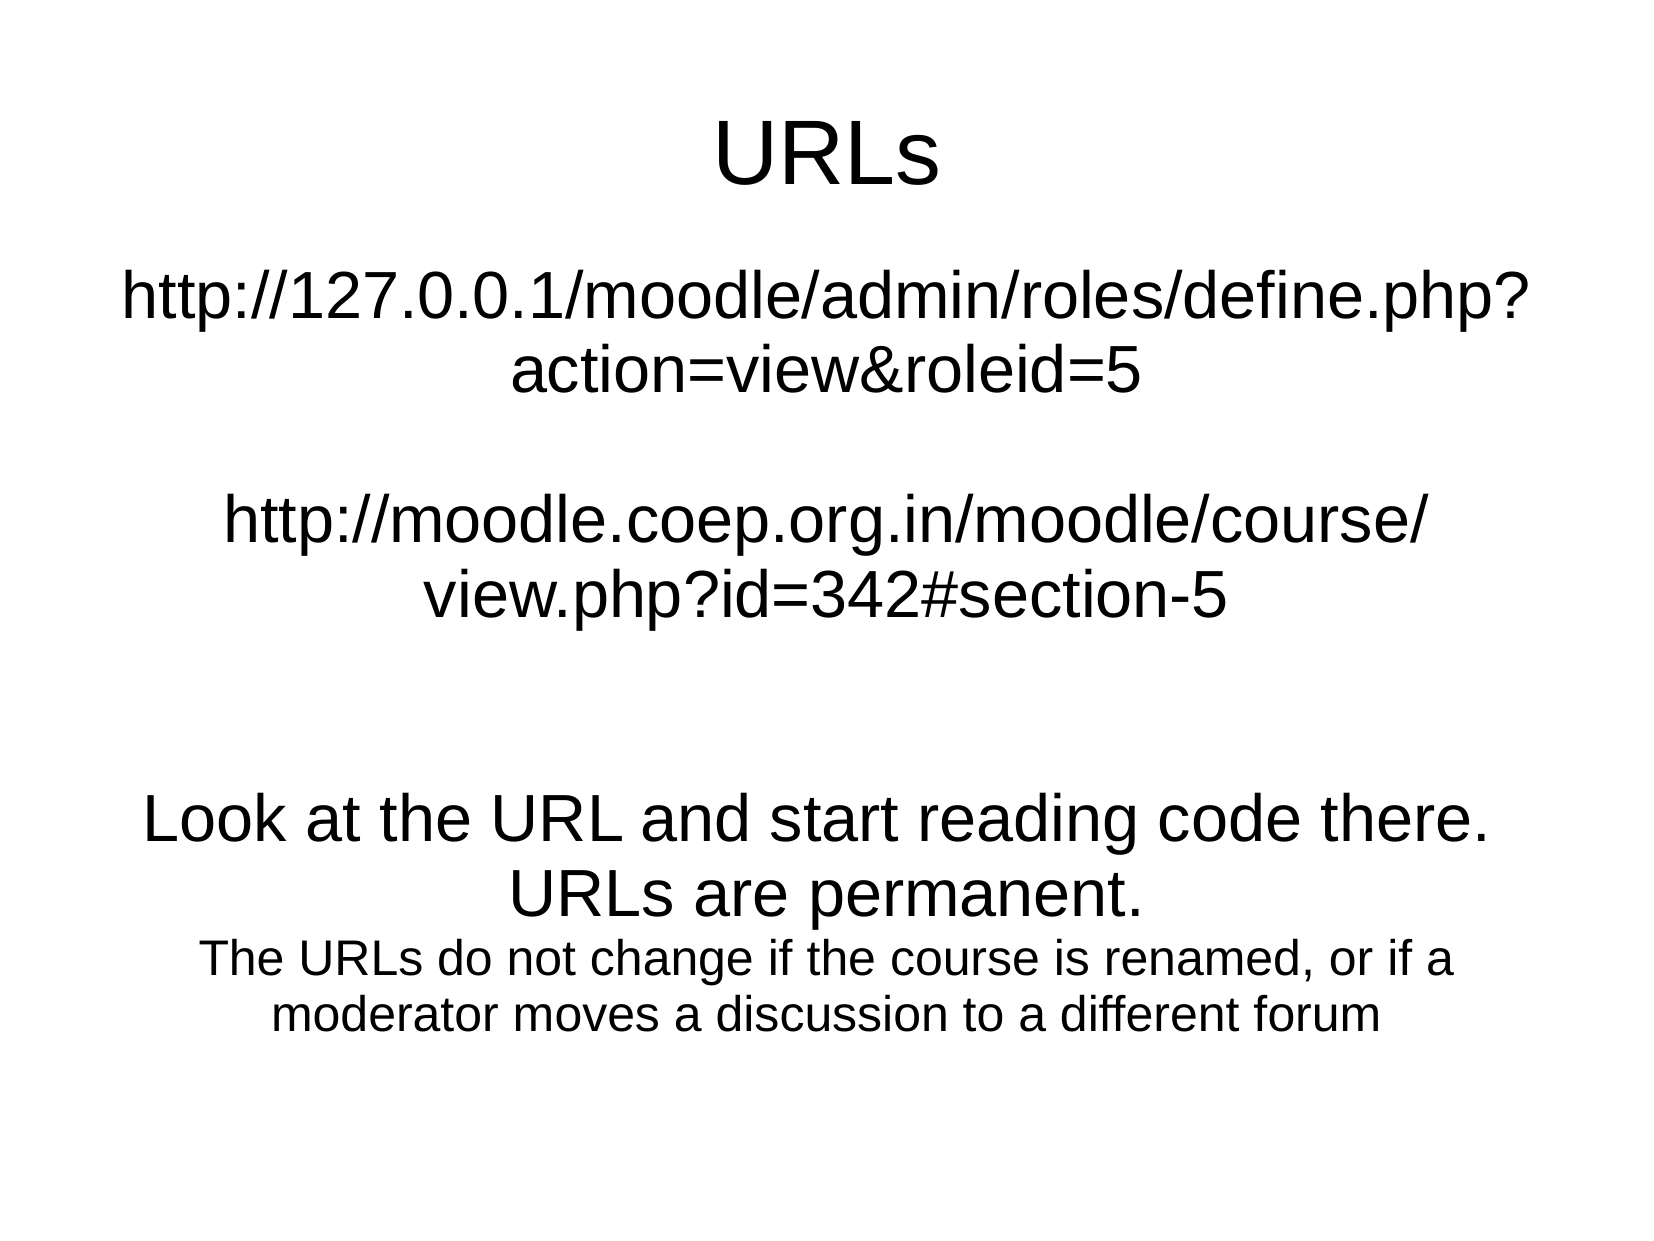

# URLs
http://127.0.0.1/moodle/admin/roles/define.php?action=view&roleid=5
http://moodle.coep.org.in/moodle/course/view.php?id=342#section-5
Look at the URL and start reading code there.
 URLs are permanent.
The URLs do not change if the course is renamed, or if a moderator moves a discussion to a different forum